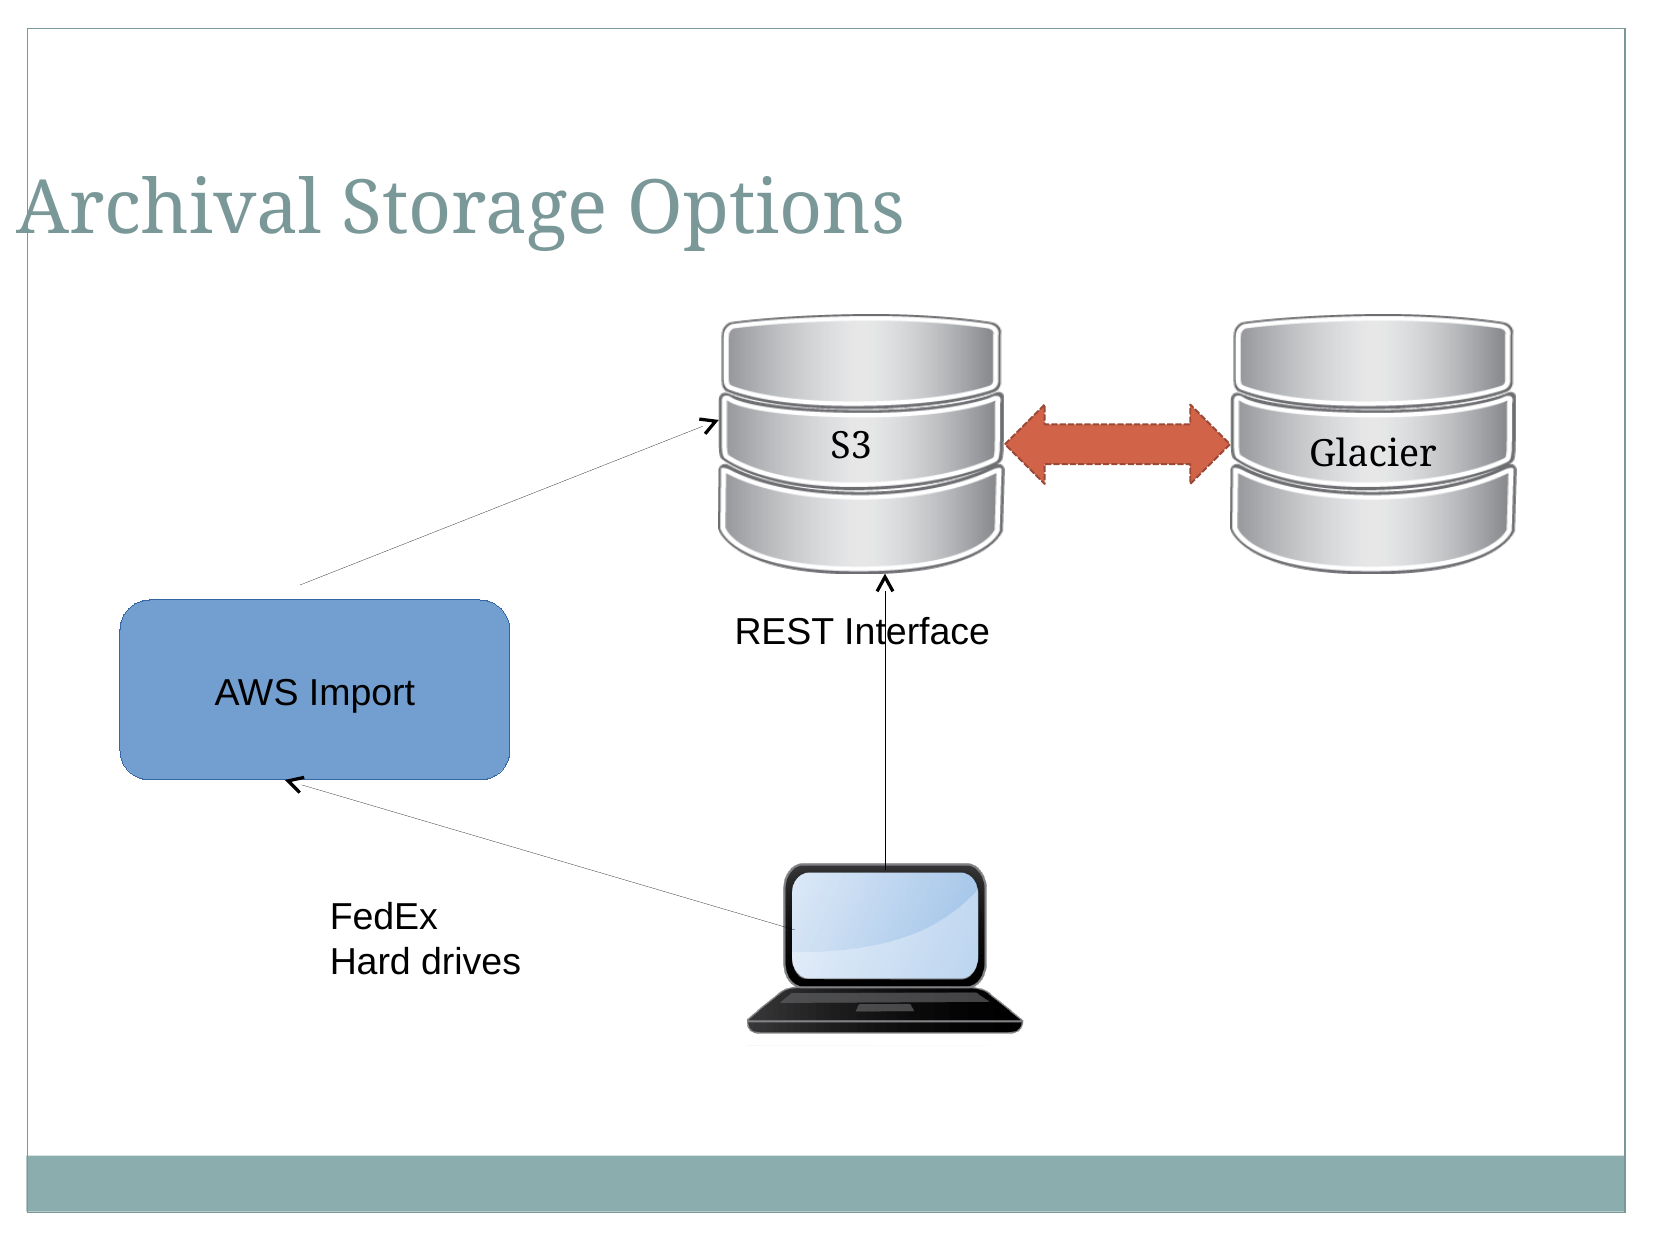

# Archival Storage Options
S3
AWS Import
FedEx
Hard drives
Glacier
REST Interface